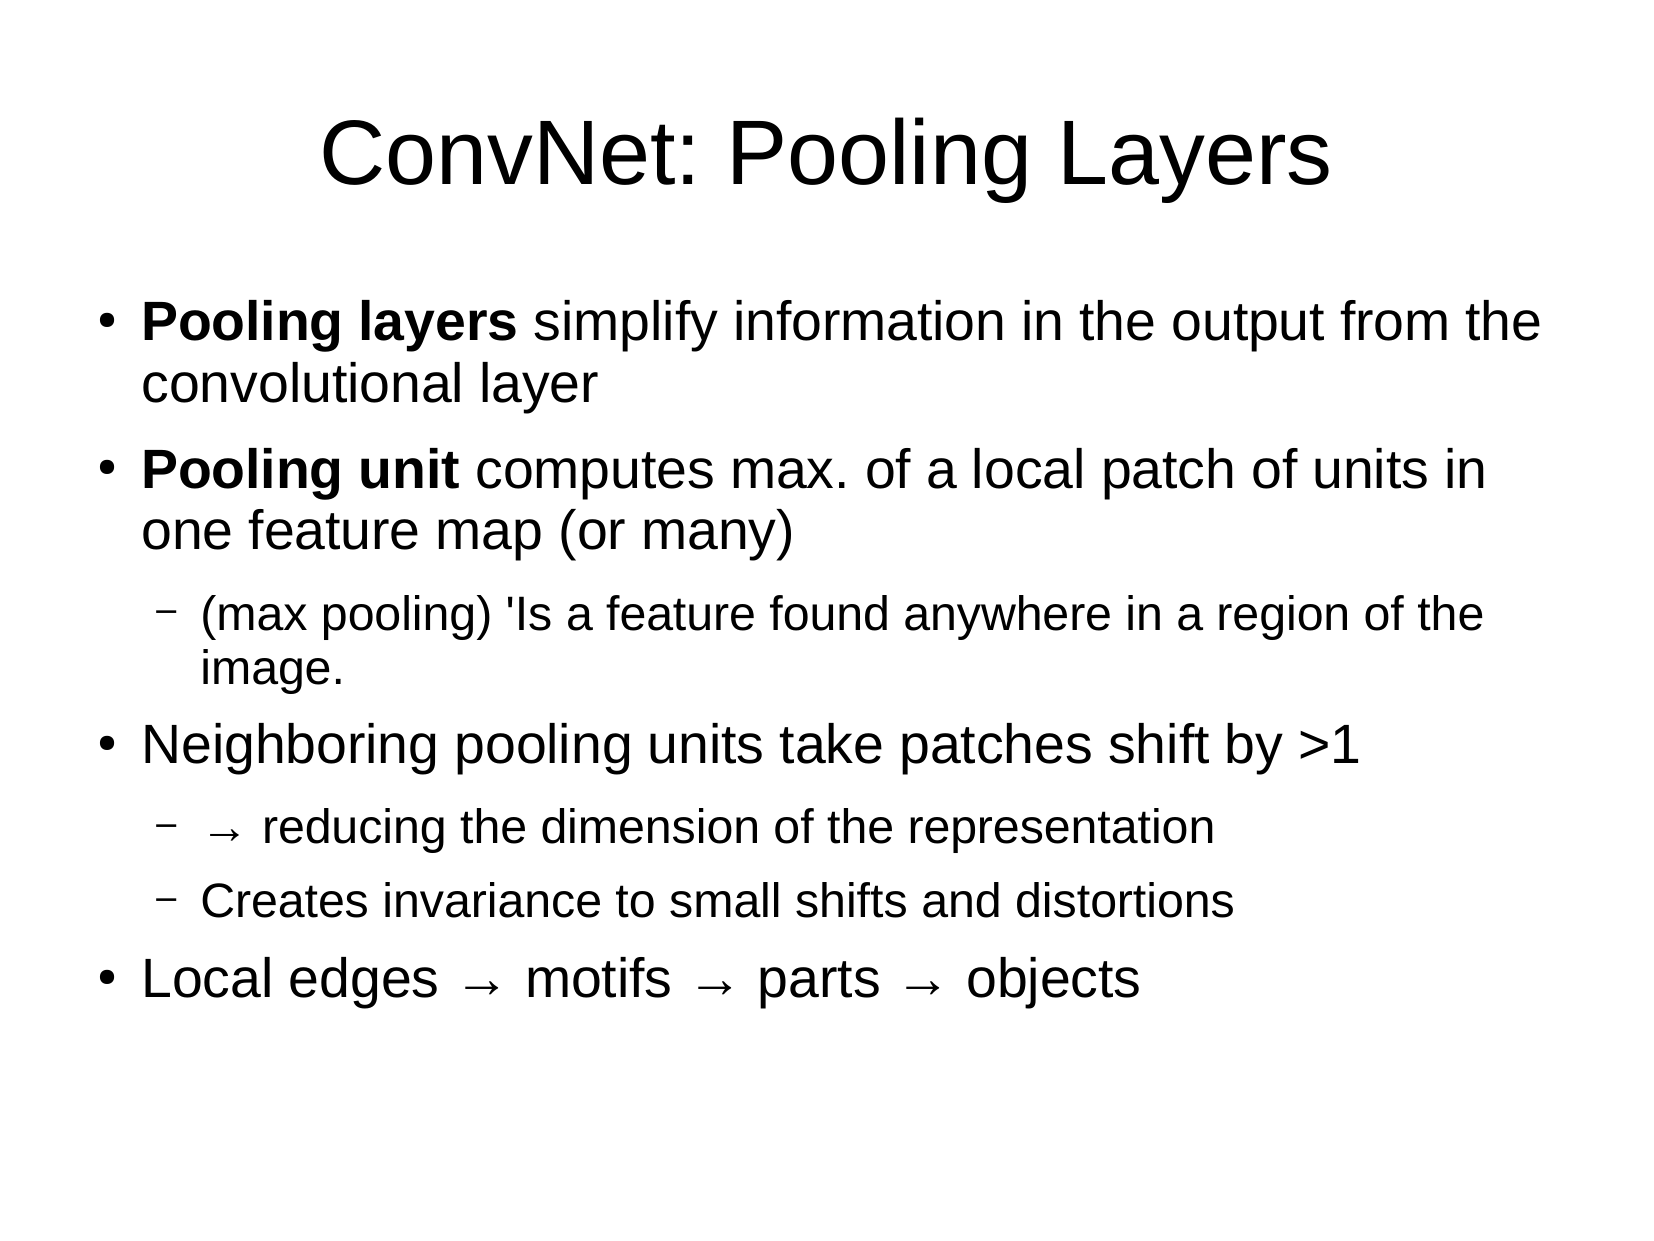

# ConvNet: Pooling Layers
Pooling layers simplify information in the output from the convolutional layer
Pooling unit computes max. of a local patch of units in one feature map (or many)
(max pooling) 'Is a feature found anywhere in a region of the image.
Neighboring pooling units take patches shift by >1
→ reducing the dimension of the representation
Creates invariance to small shifts and distortions
Local edges → motifs → parts → objects